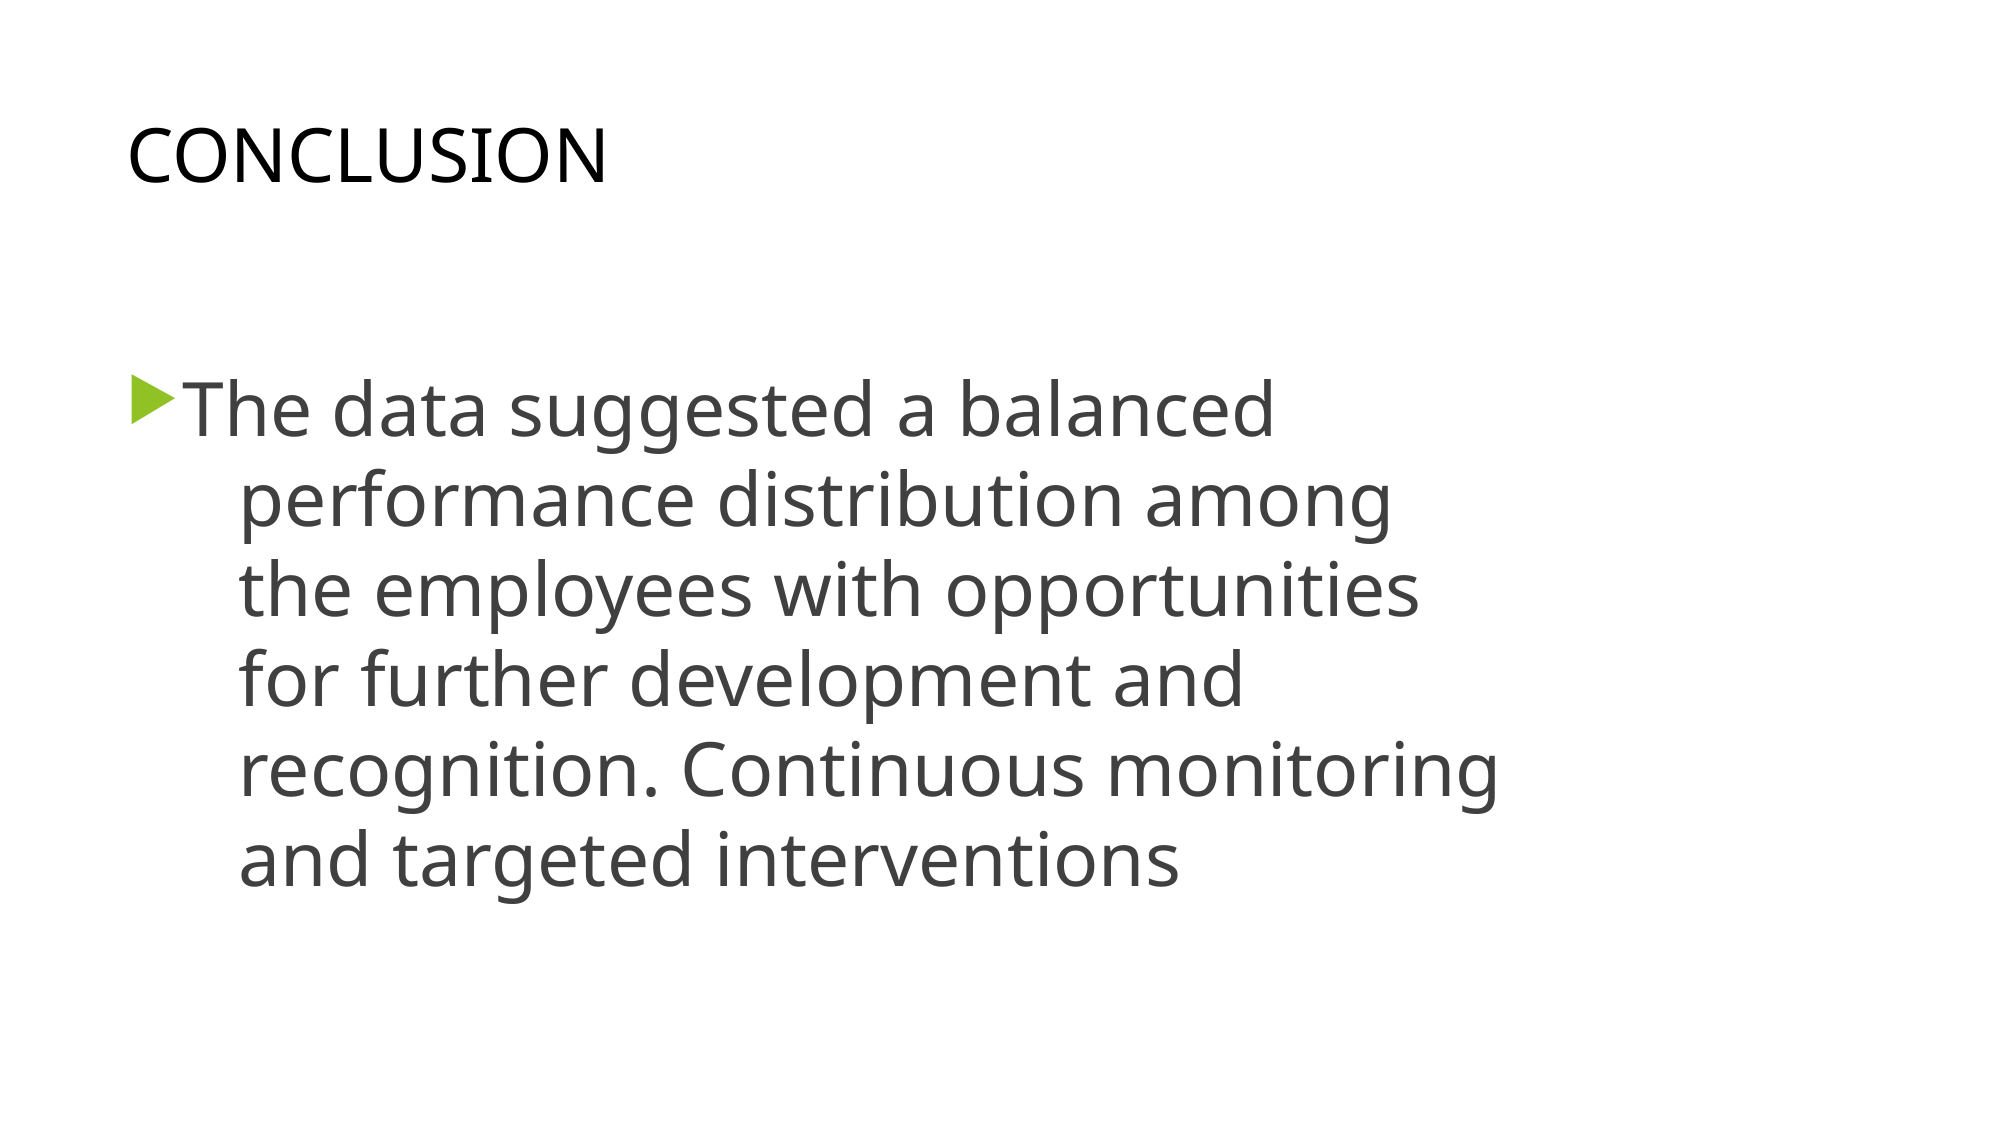

# CONCLUSION
The data suggested a balanced performance distribution among the employees with opportunities for further development and recognition. Continuous monitoring and targeted interventions